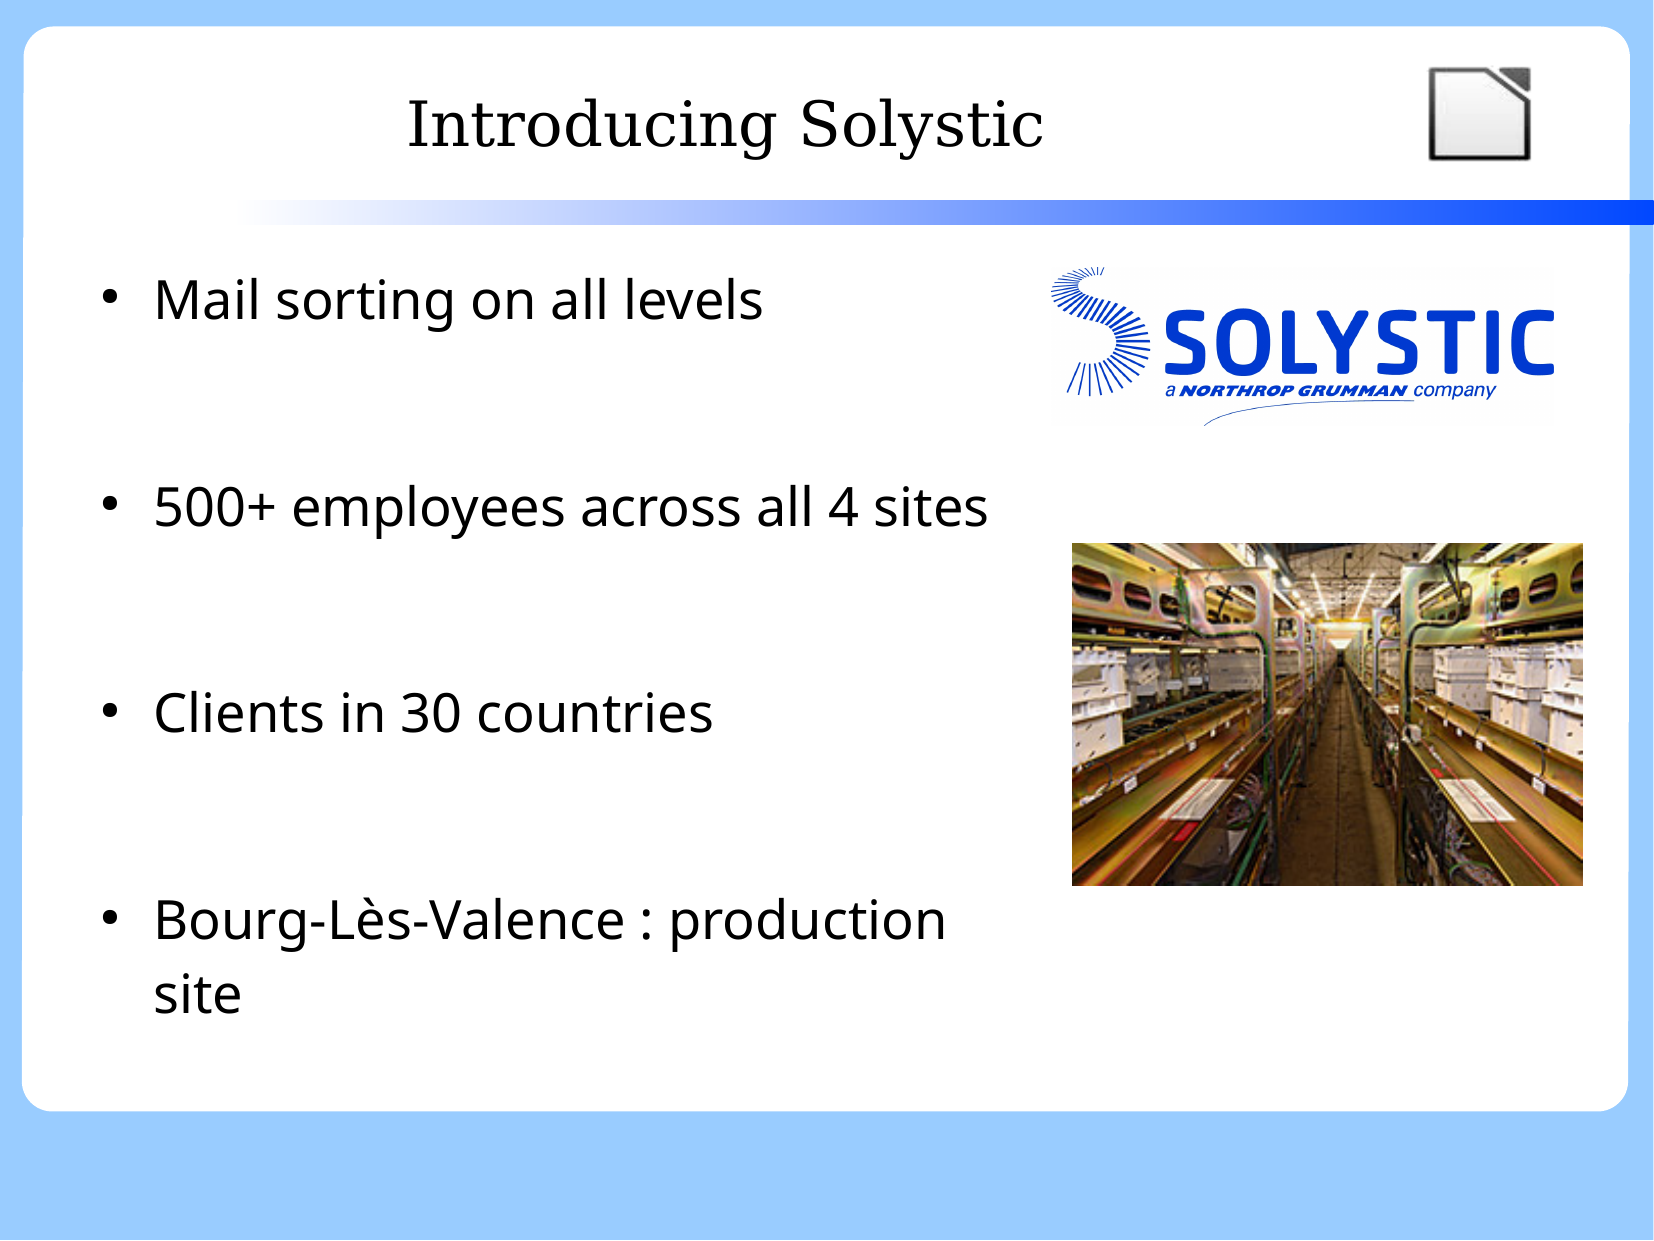

# Introducing Solystic
Mail sorting on all levels
500+ employees across all 4 sites
Clients in 30 countries
Bourg-Lès-Valence : production site